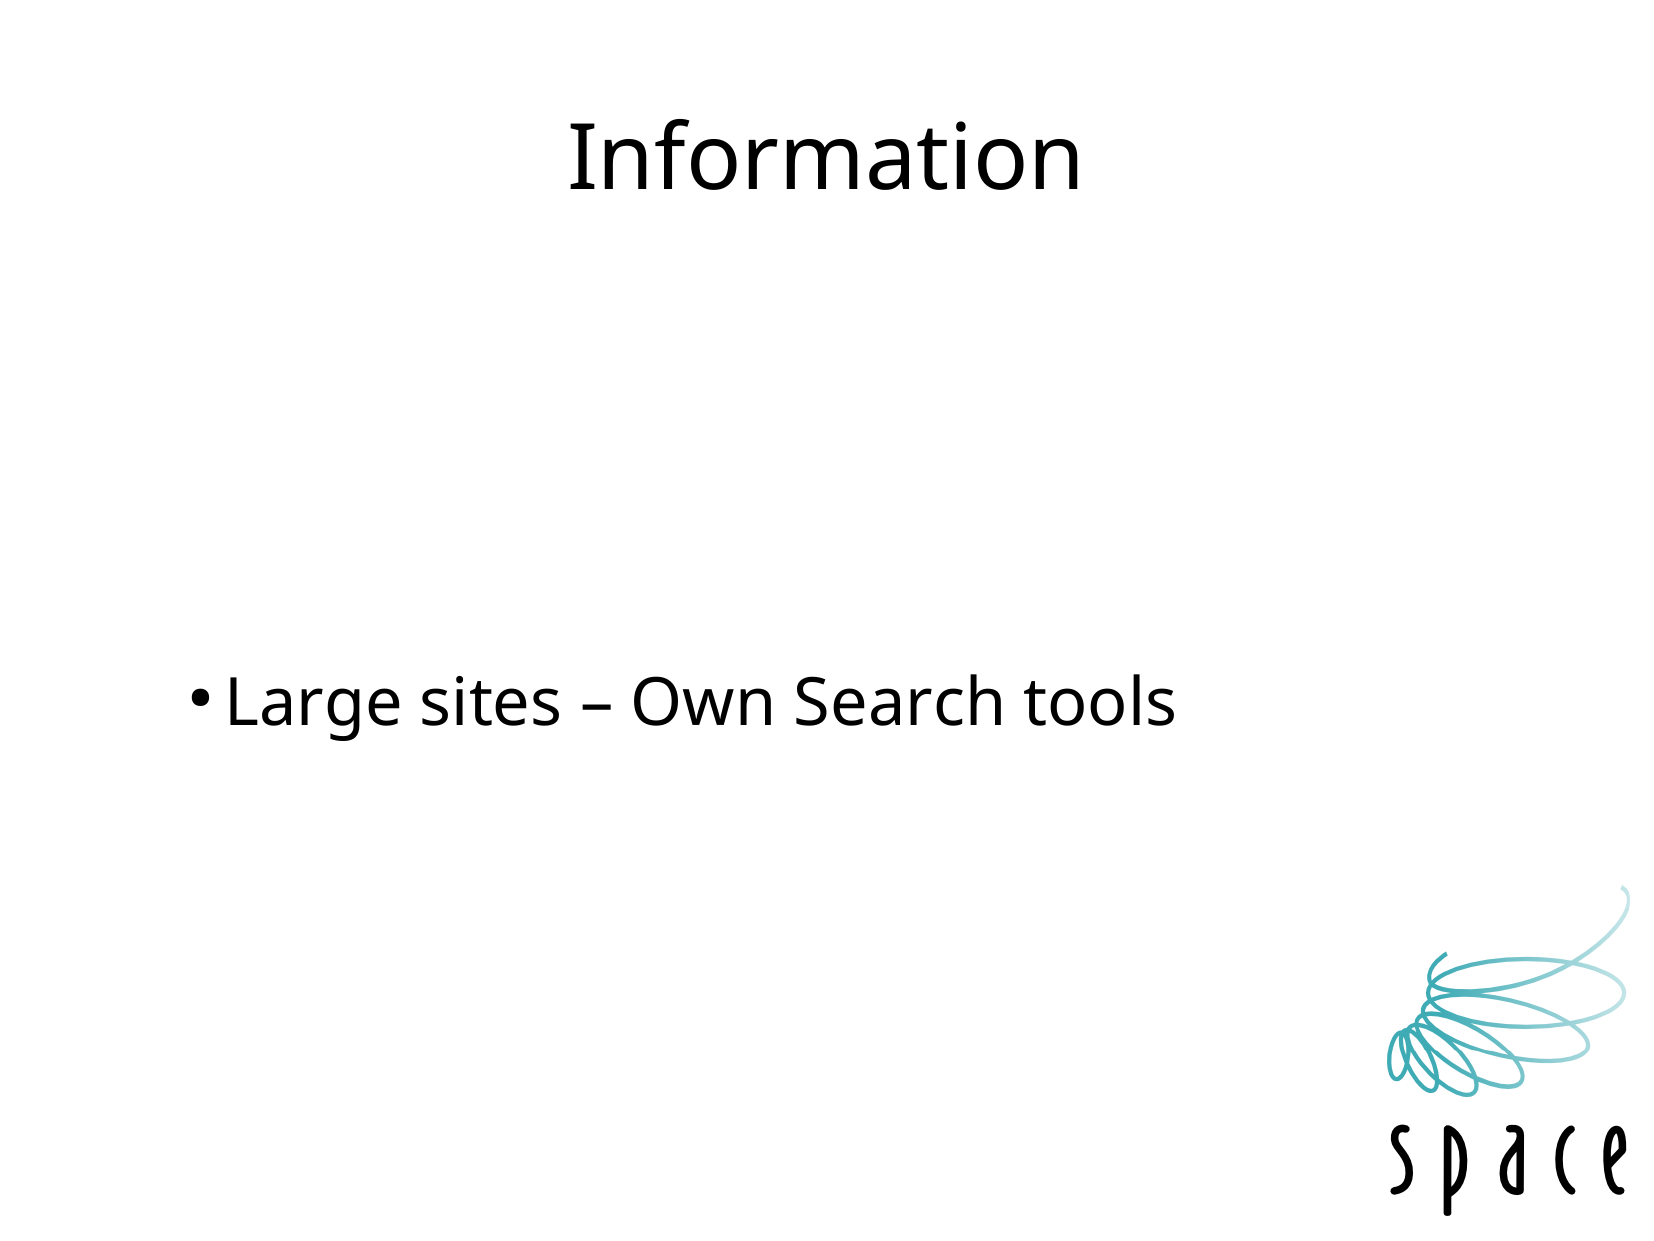

# Information
Large sites – Own Search tools